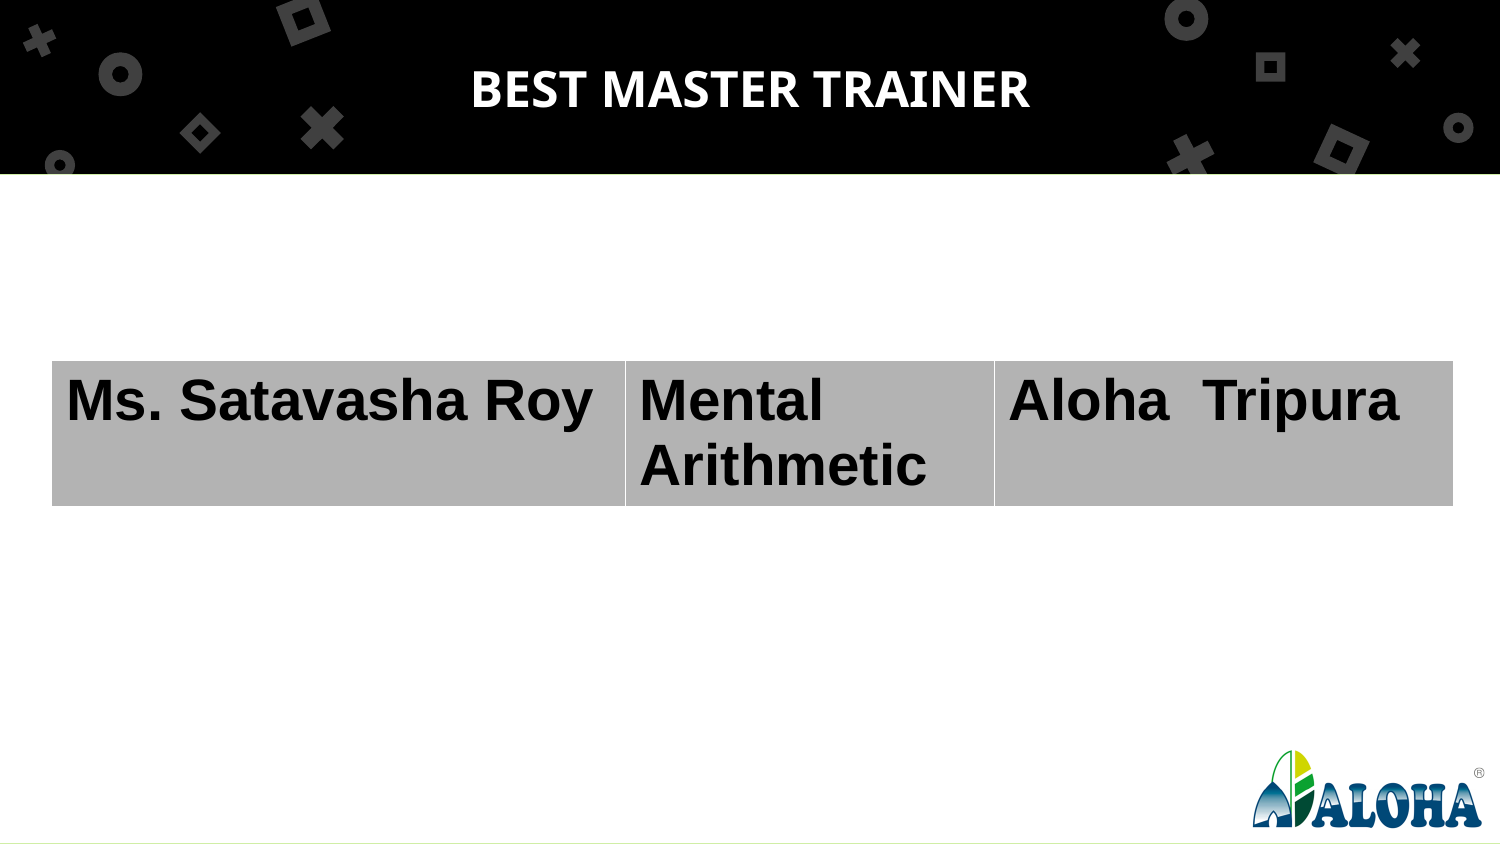

BEST MASTER TRAINER
| Ms. Satavasha Roy | Mental Arithmetic | Aloha Tripura |
| --- | --- | --- |